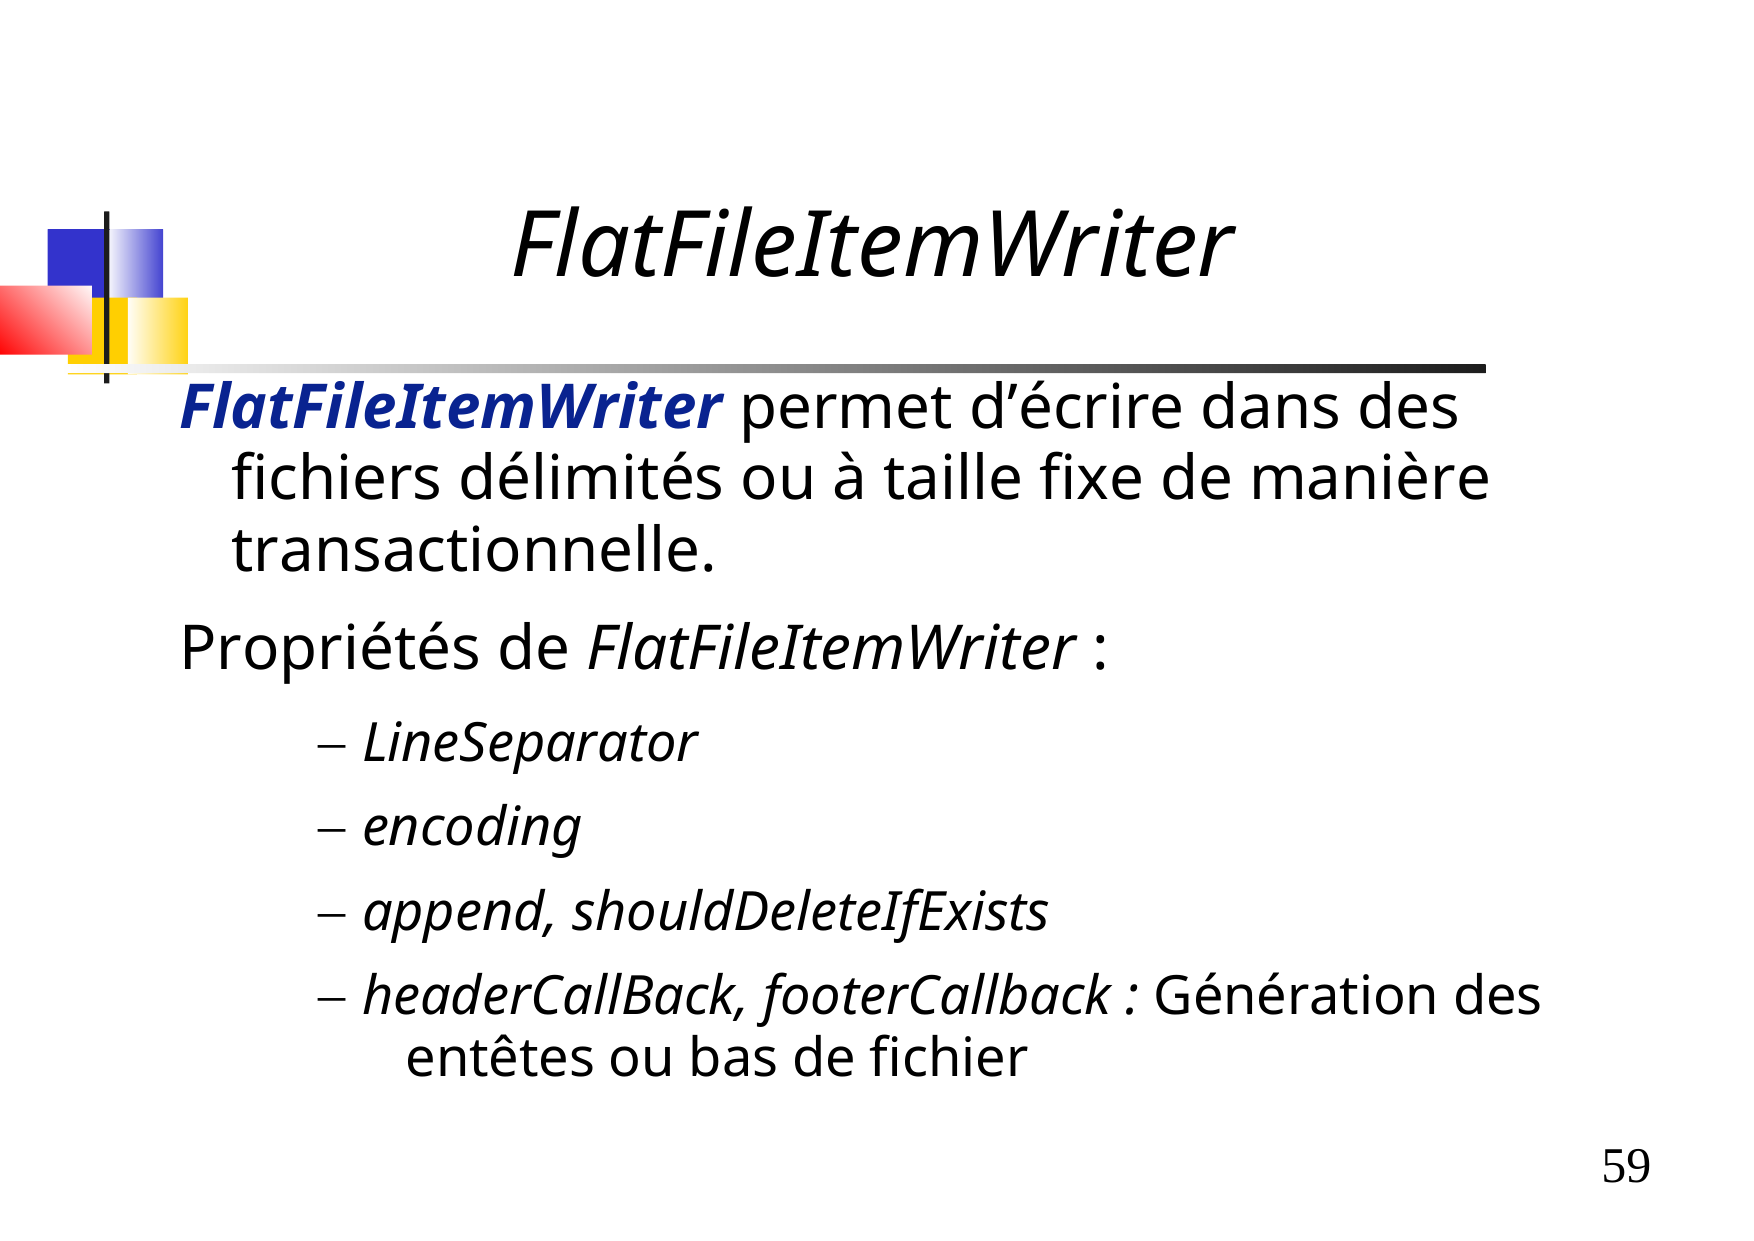

# FlatFileItemWriter
FlatFileItemWriter permet d’écrire dans des fichiers délimités ou à taille fixe de manière transactionnelle.
Propriétés de FlatFileItemWriter :
LineSeparator
encoding
append, shouldDeleteIfExists
headerCallBack, footerCallback : Génération des entêtes ou bas de fichier